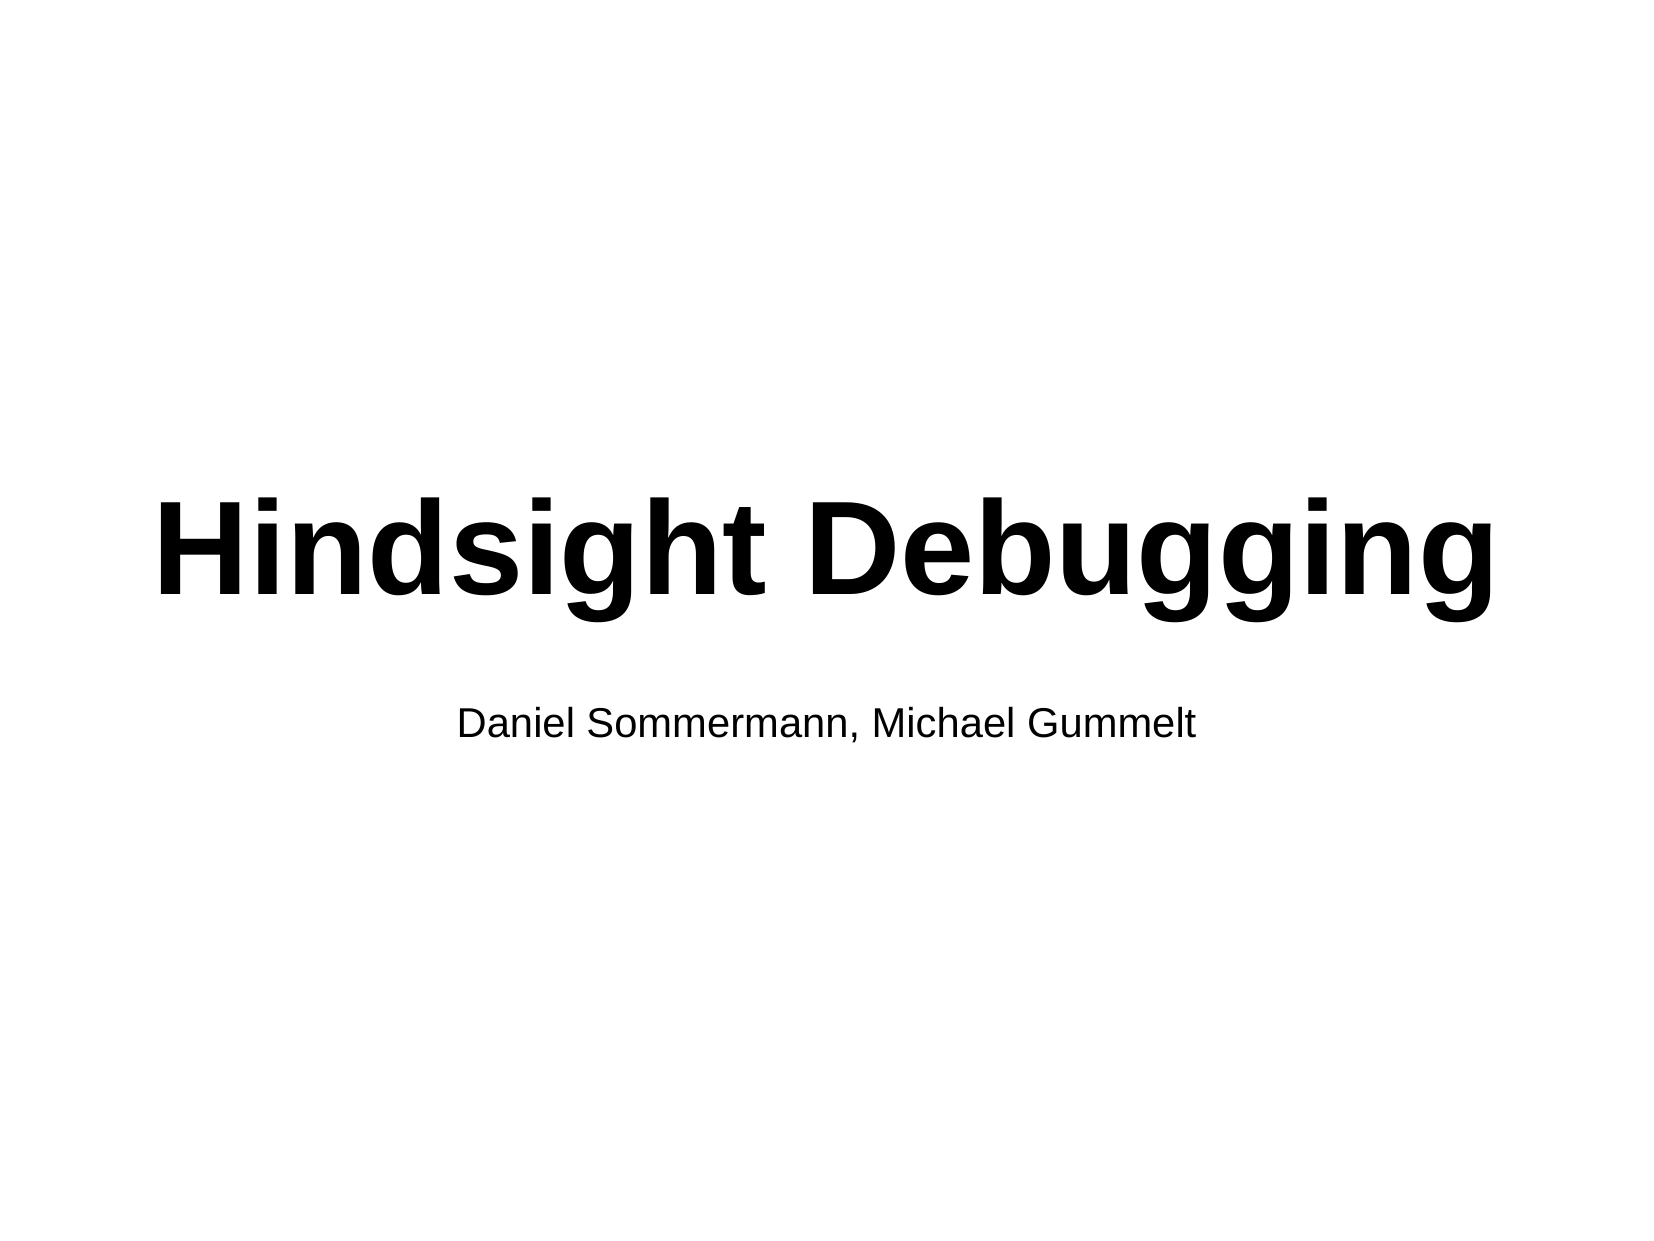

# Hindsight Debugging Daniel Sommermann, Michael Gummelt